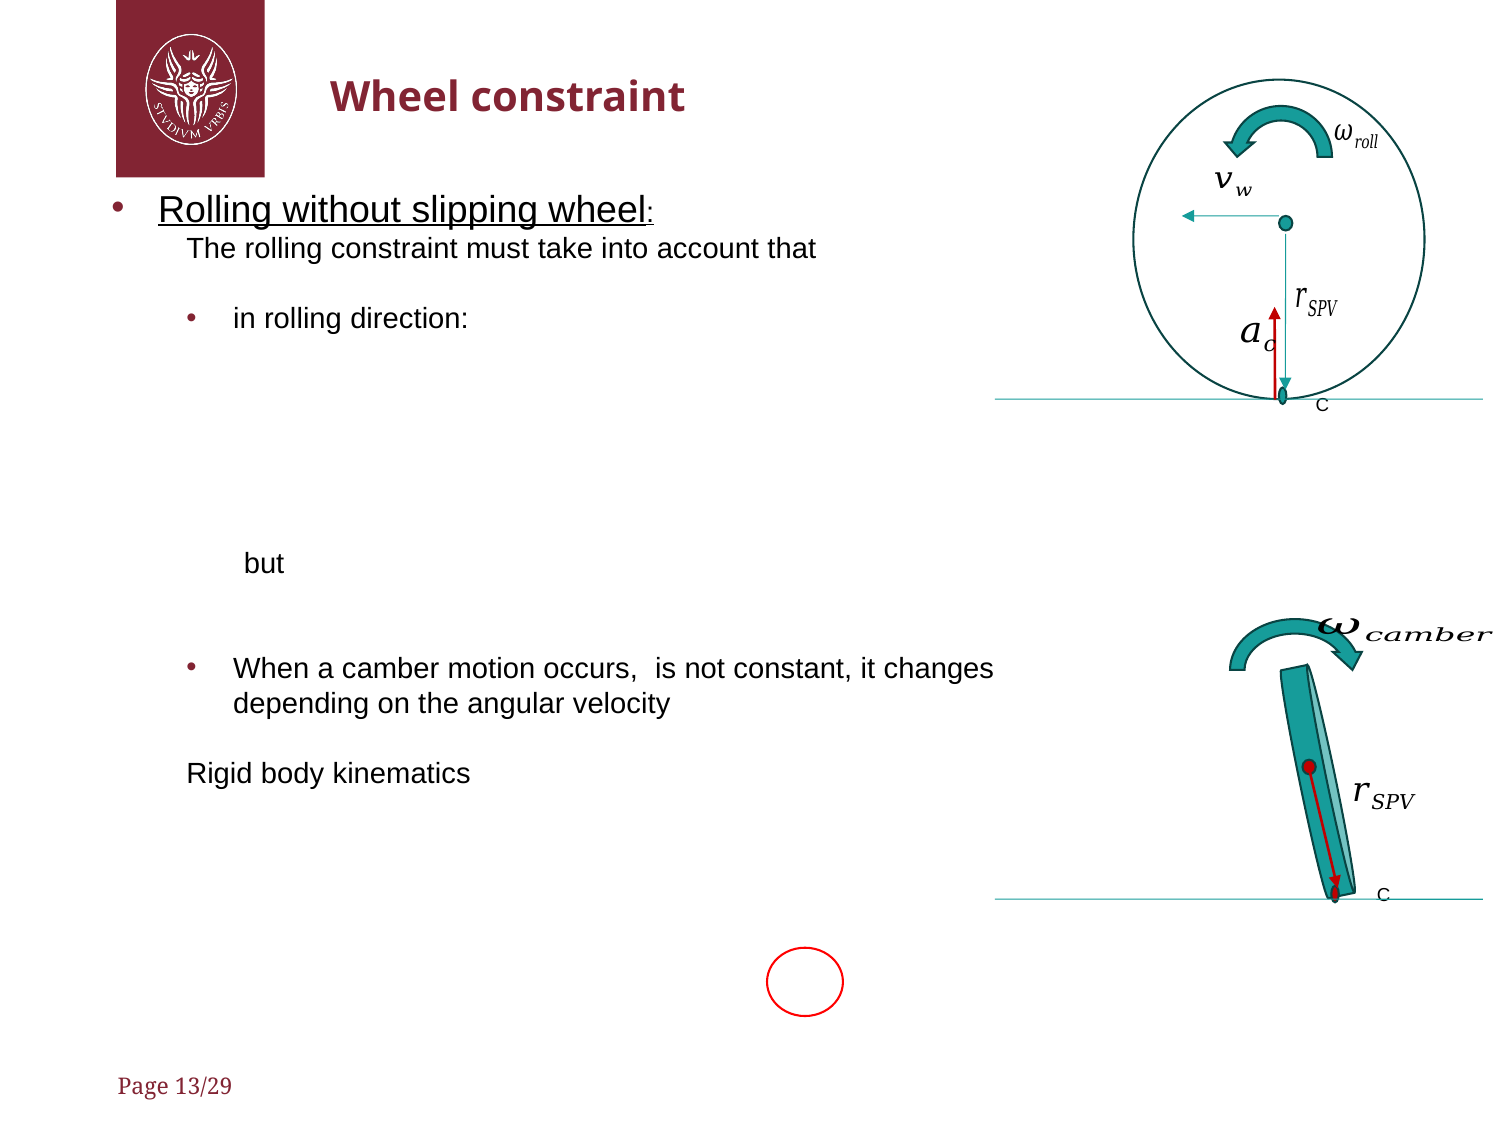

Wheel constraint
1 Sottotitolo
Rolling without slipping wheel:
The rolling constraint must take into account that
in rolling direction:
 but
When a camber motion occurs, is not constant, it changes depending on the angular velocity
Rigid body kinematics
C
C
Page /29